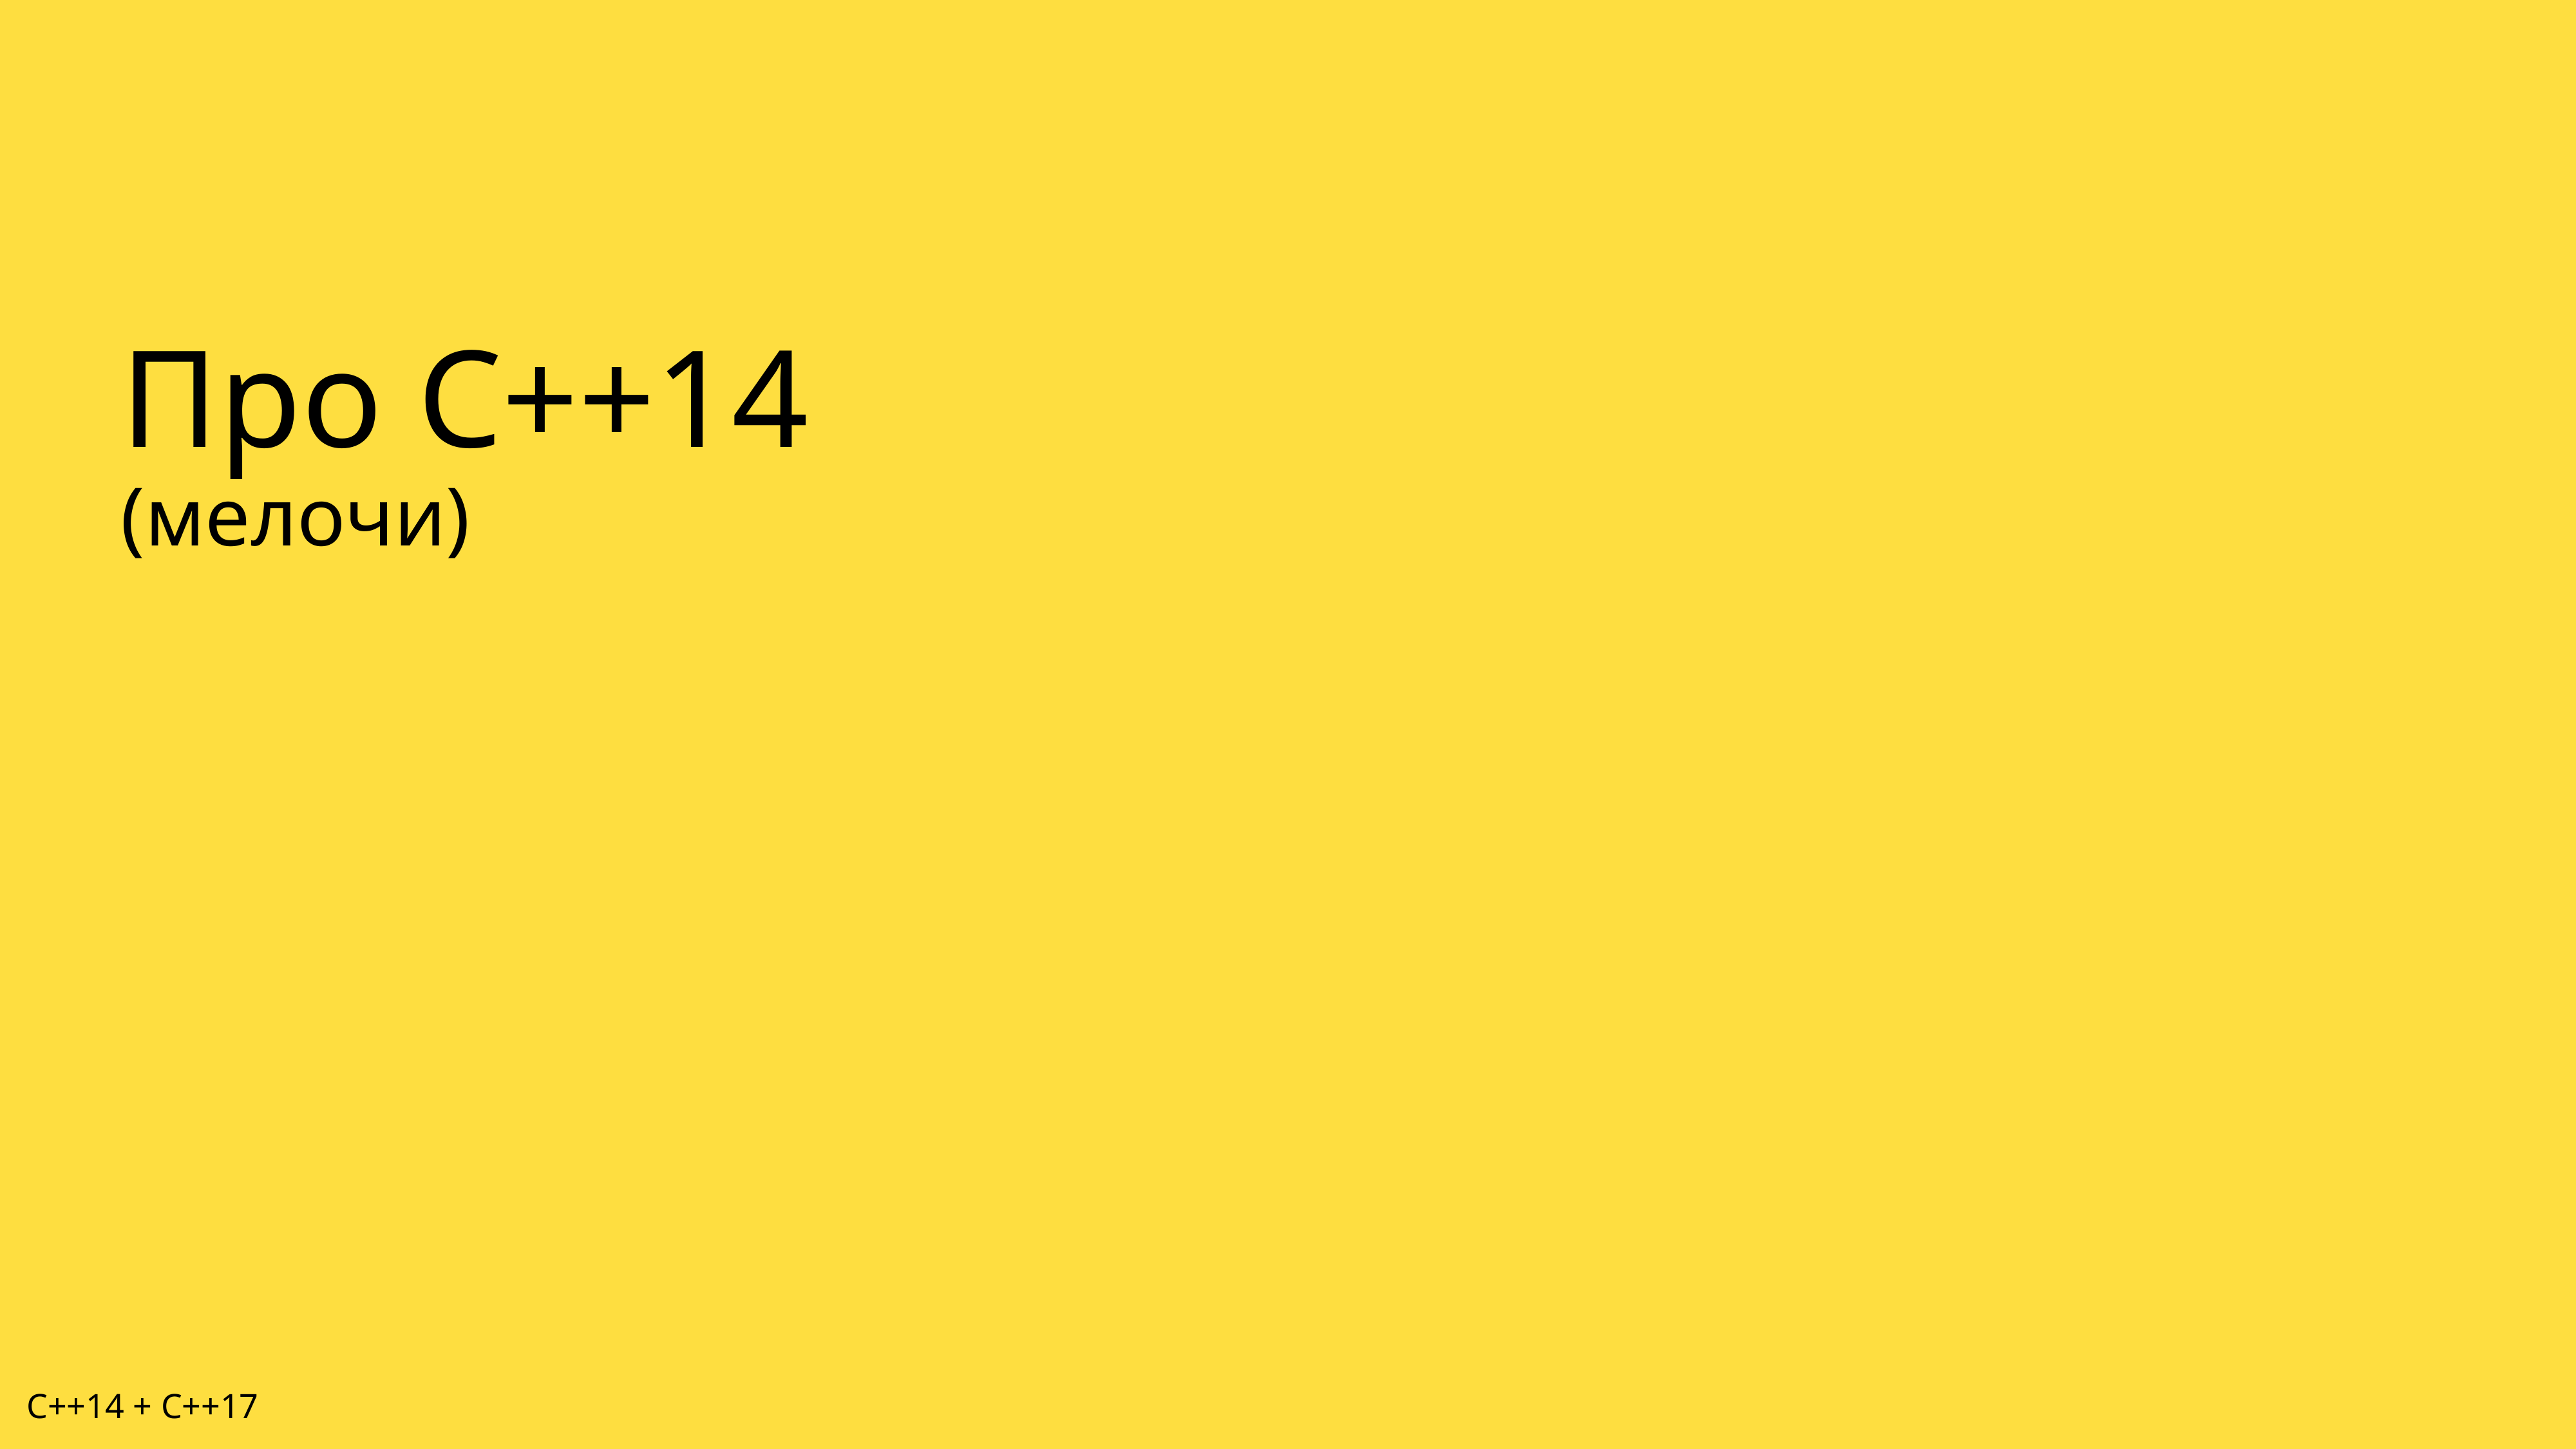

# Про С++14 (мелочи)
C++14 + C++17